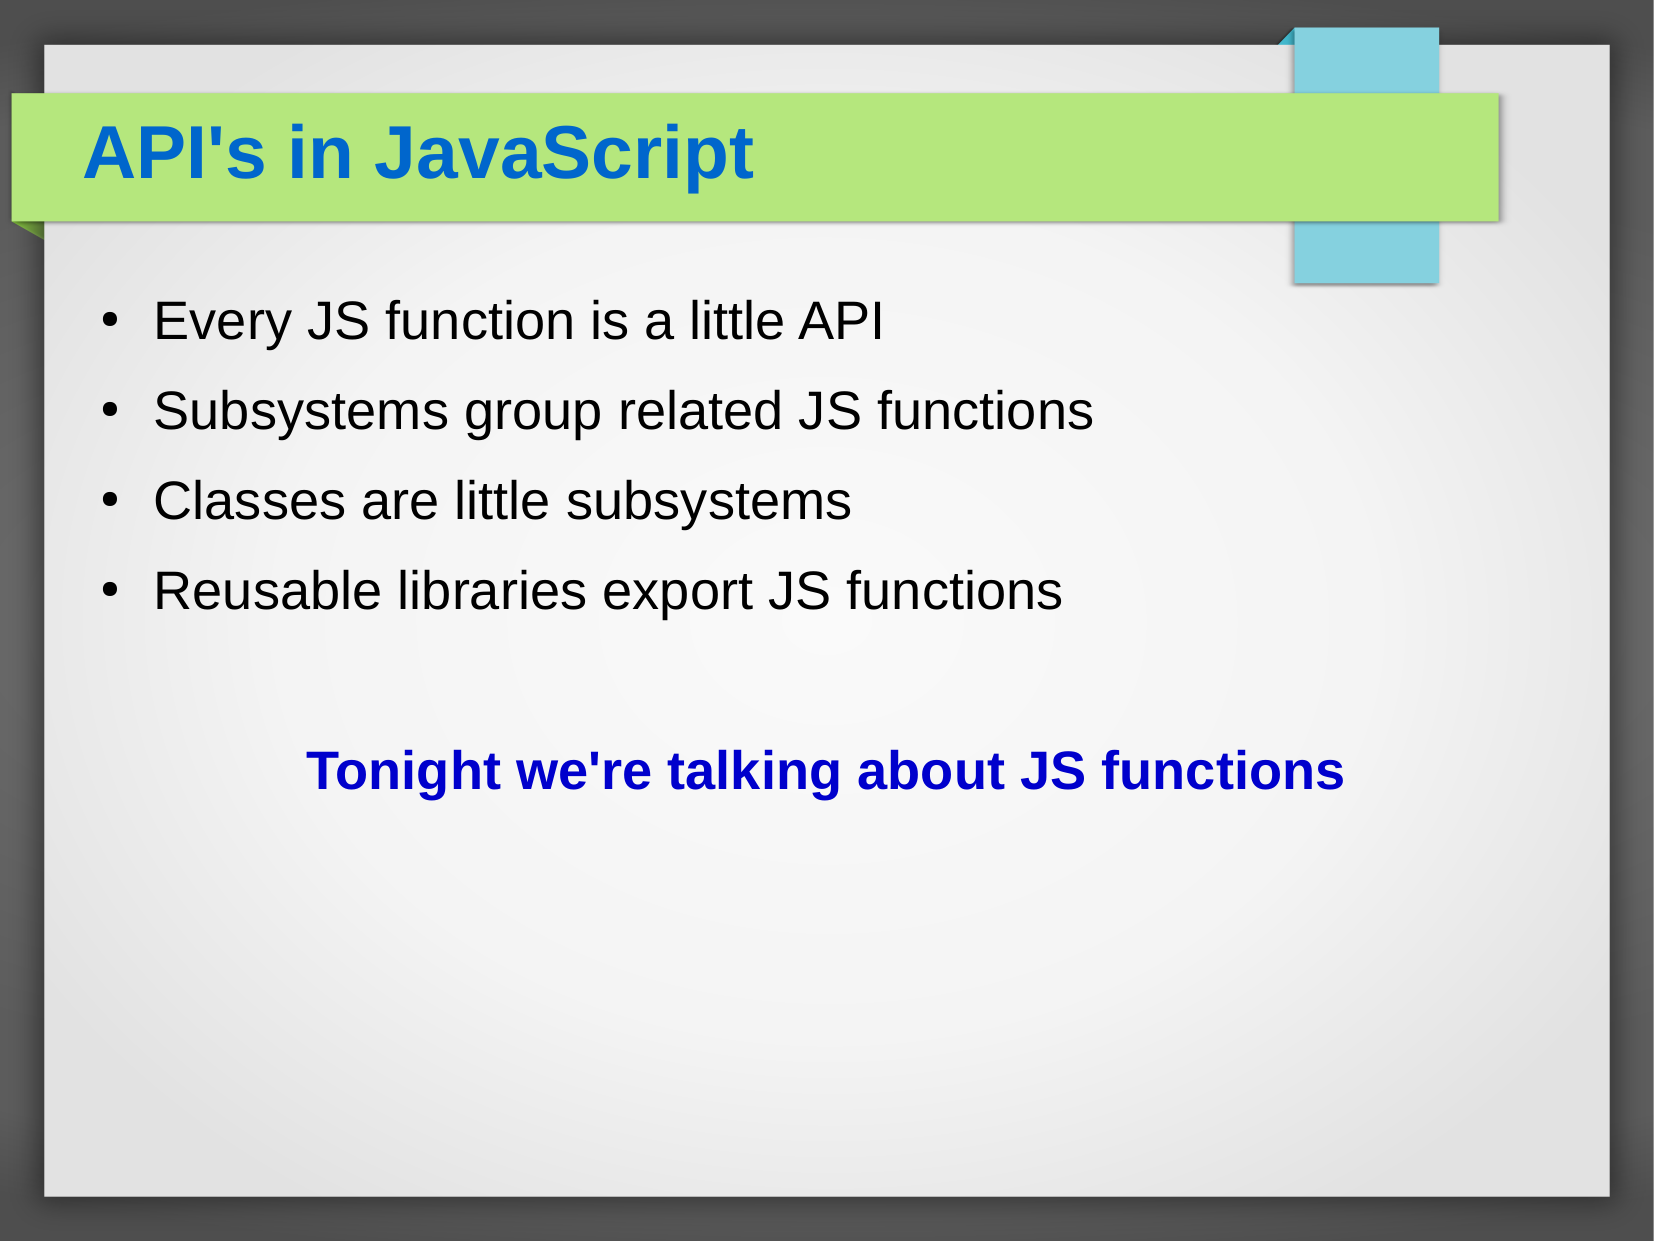

# API's in JavaScript
Every JS function is a little API
Subsystems group related JS functions
Classes are little subsystems
Reusable libraries export JS functions
Tonight we're talking about JS functions